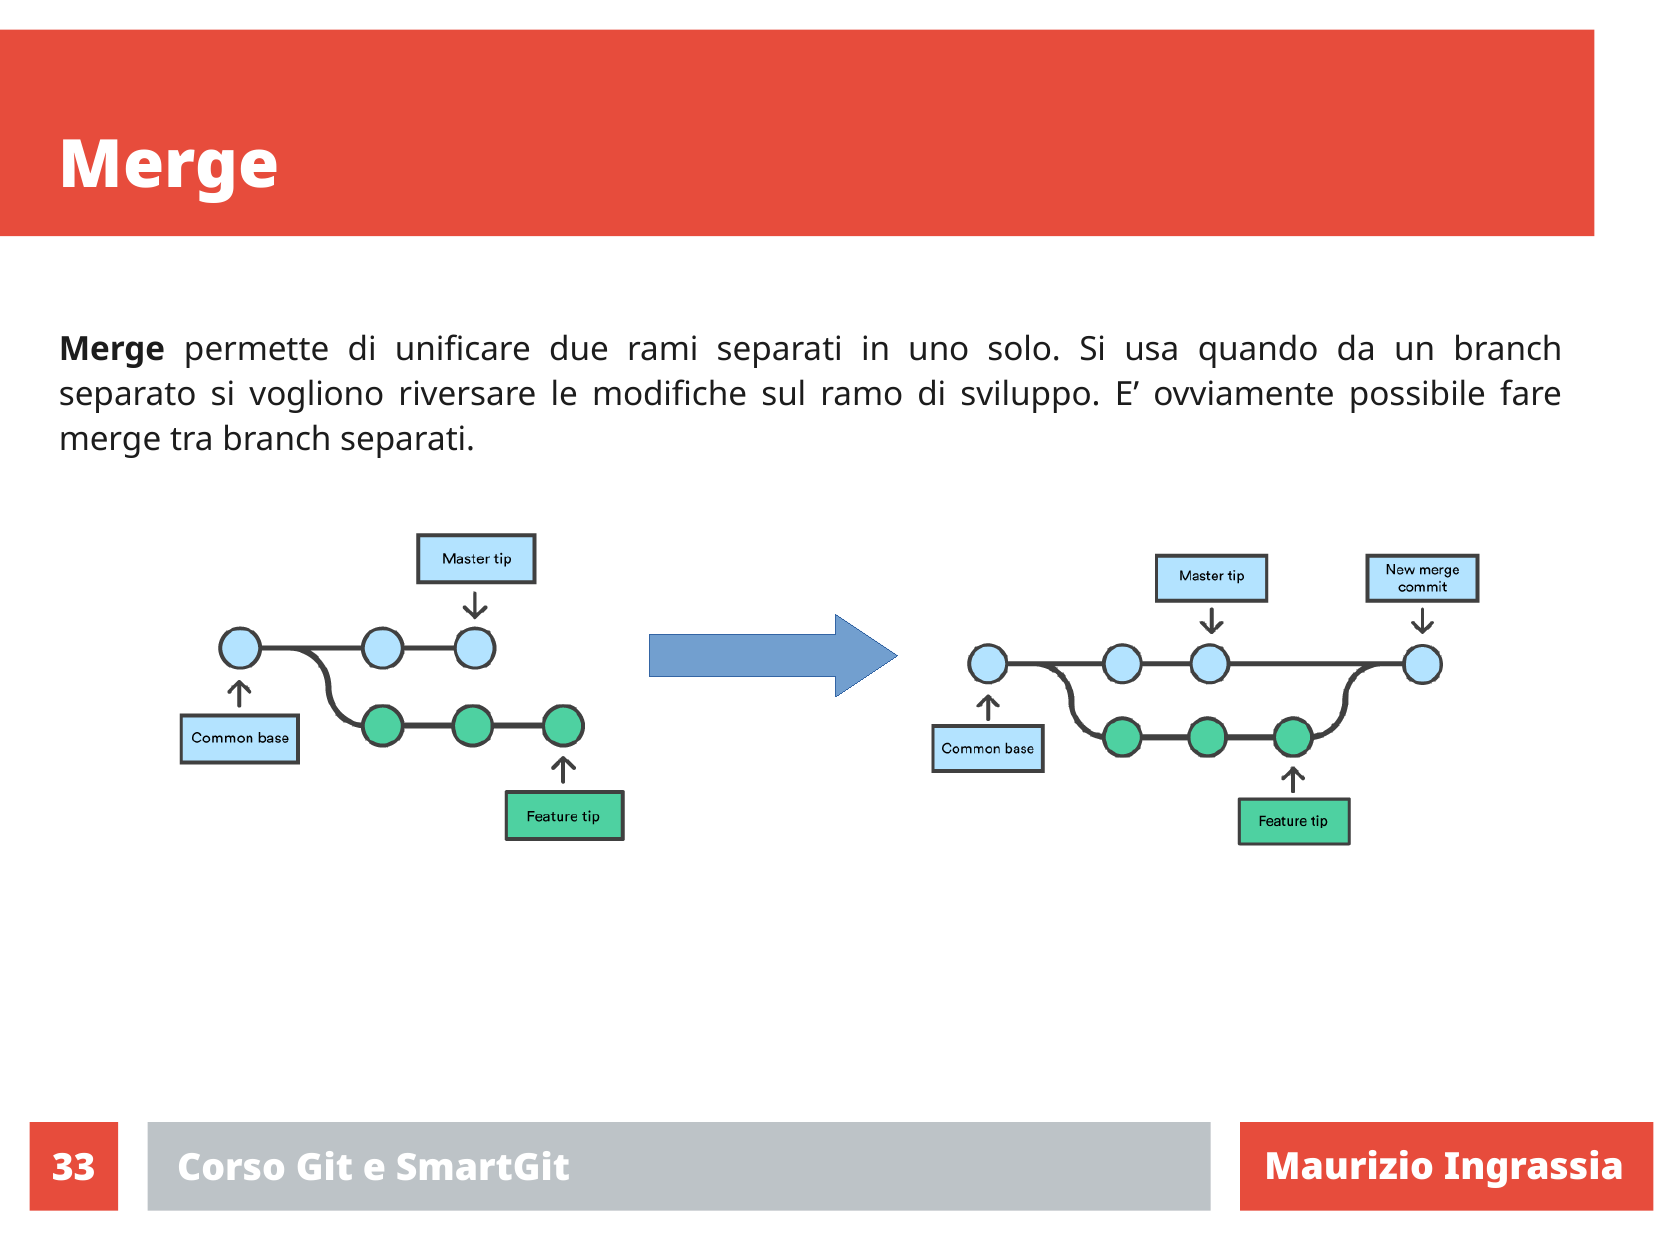

# Merge
Merge permette di unificare due rami separati in uno solo. Si usa quando da un branch separato si vogliono riversare le modifiche sul ramo di sviluppo. E’ ovviamente possibile fare merge tra branch separati.
33
Corso Git e SmartGit
Maurizio Ingrassia